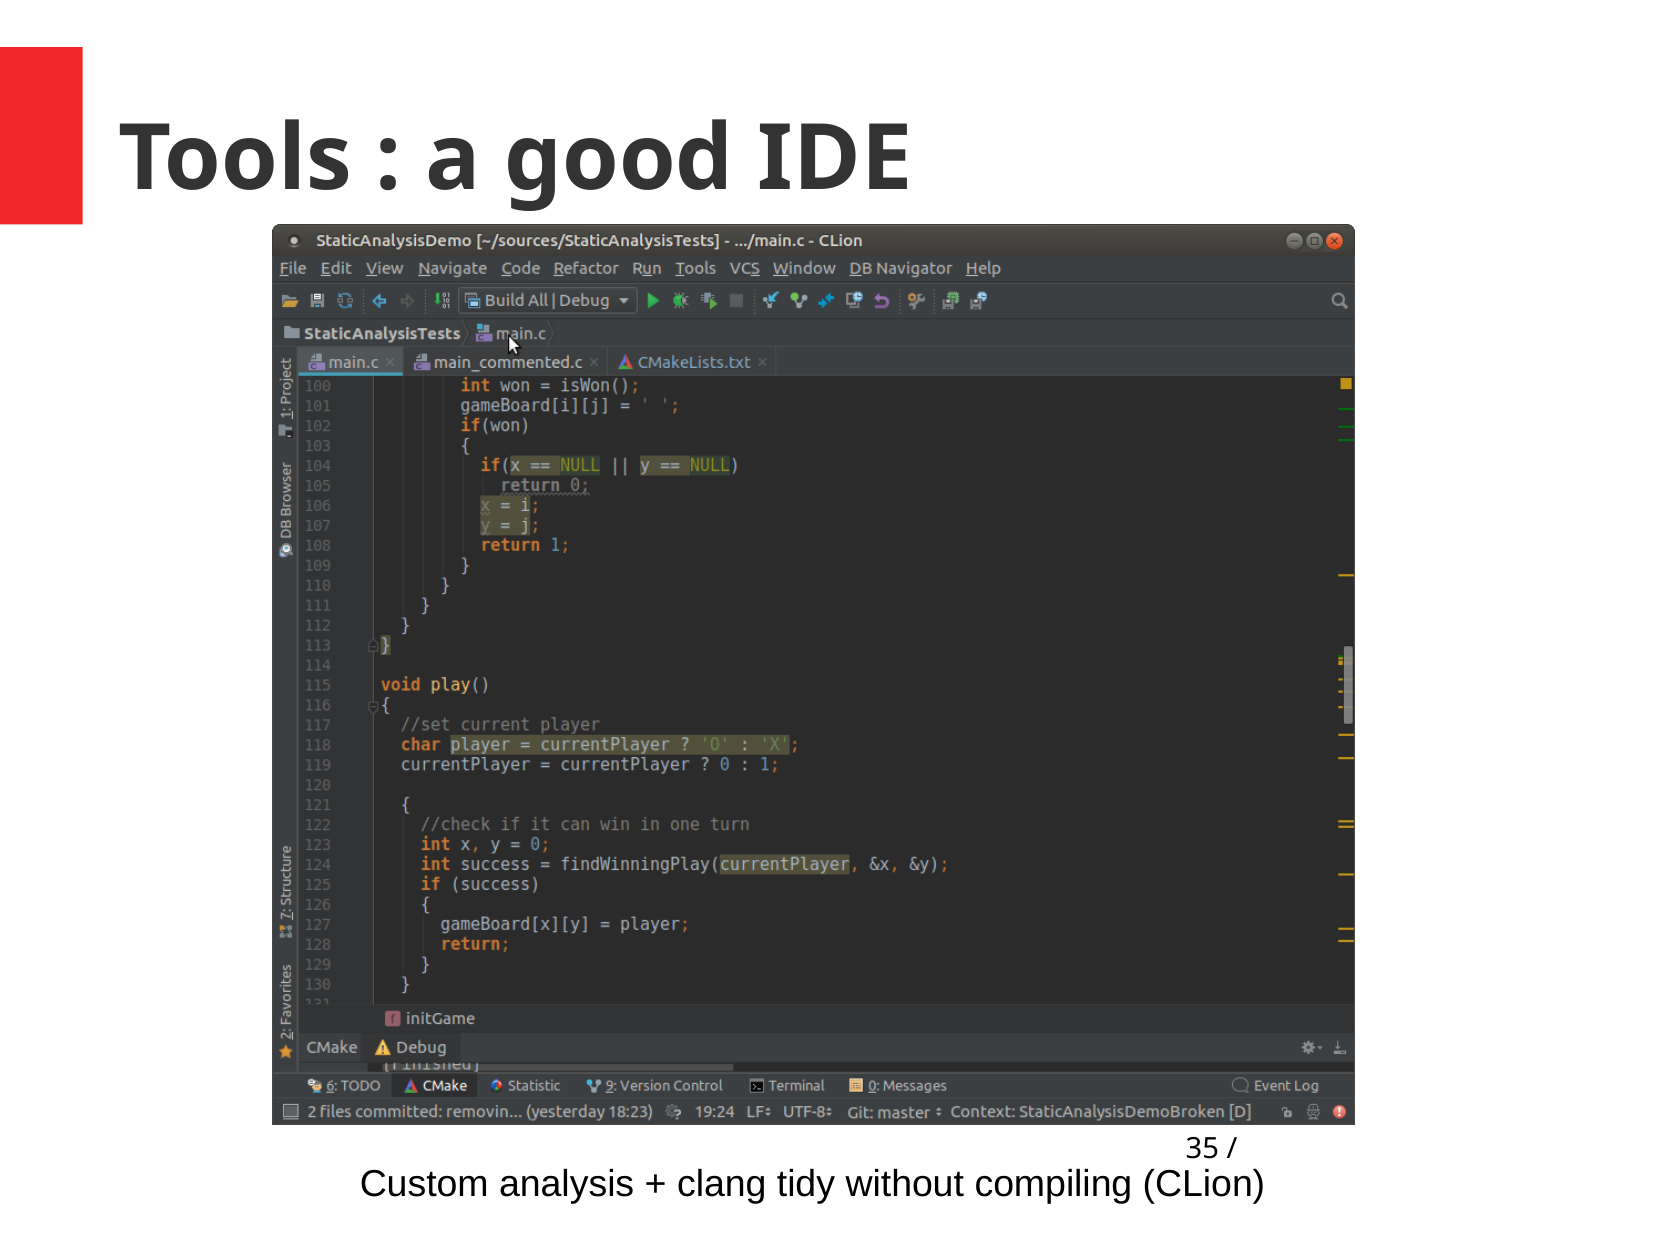

# Tools : a good IDE
Custom analysis + clang tidy without compiling (CLion)